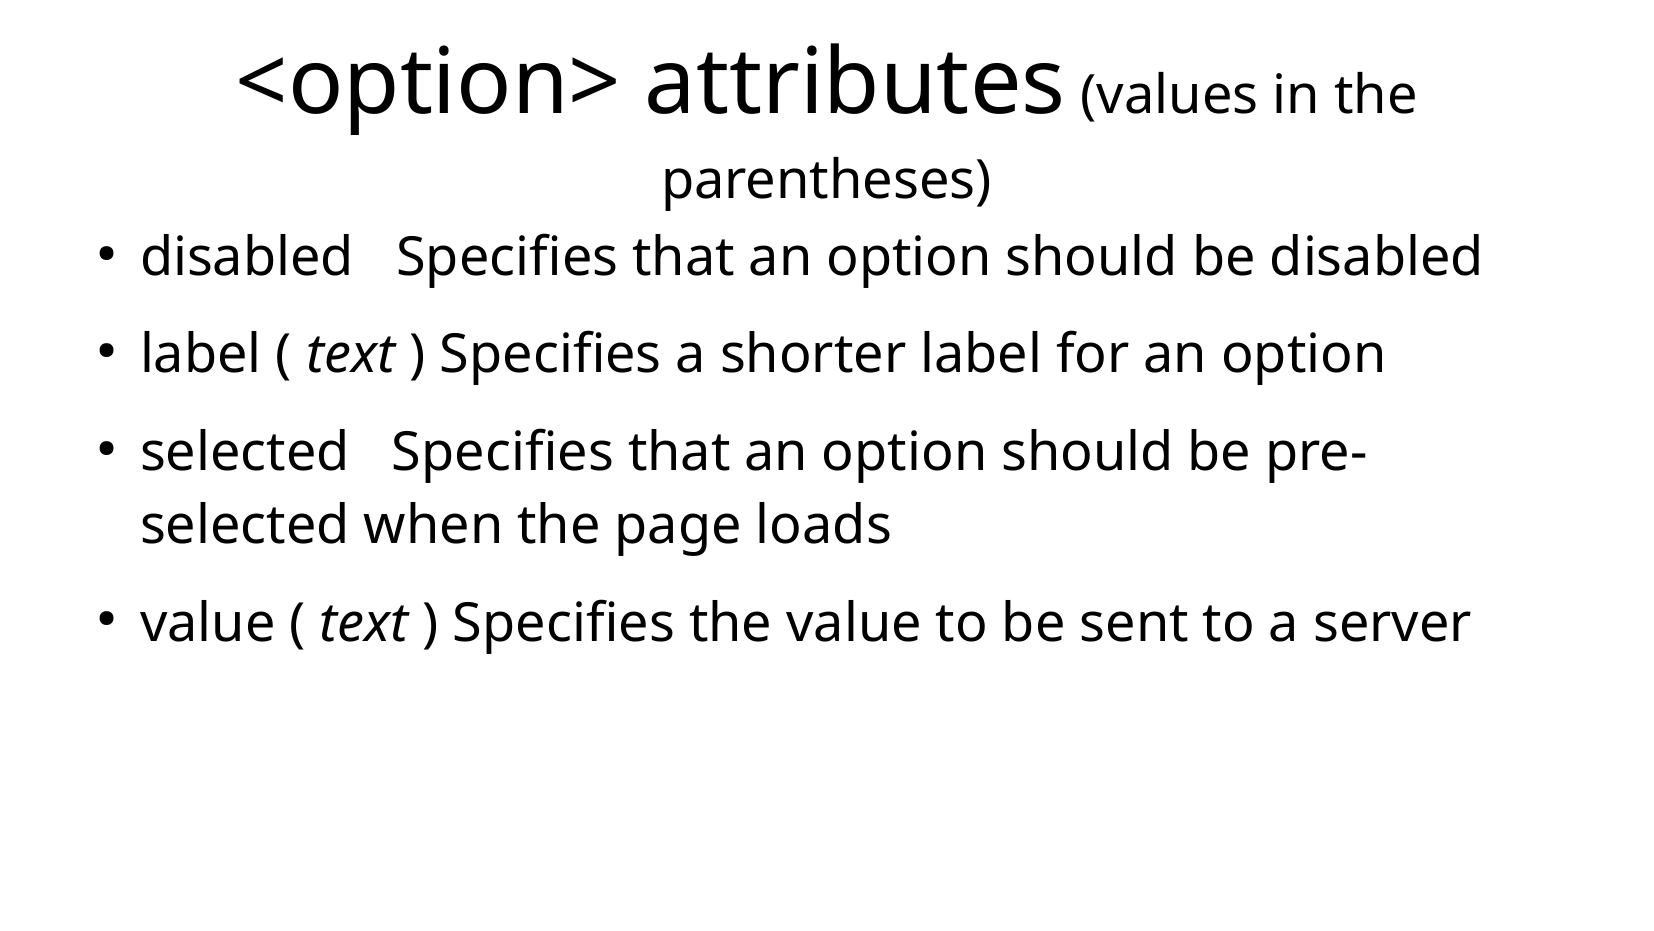

# <option> attributes (values in the parentheses)
disabled Specifies that an option should be disabled
label ( text ) Specifies a shorter label for an option
selected Specifies that an option should be pre-selected when the page loads
value ( text ) Specifies the value to be sent to a server